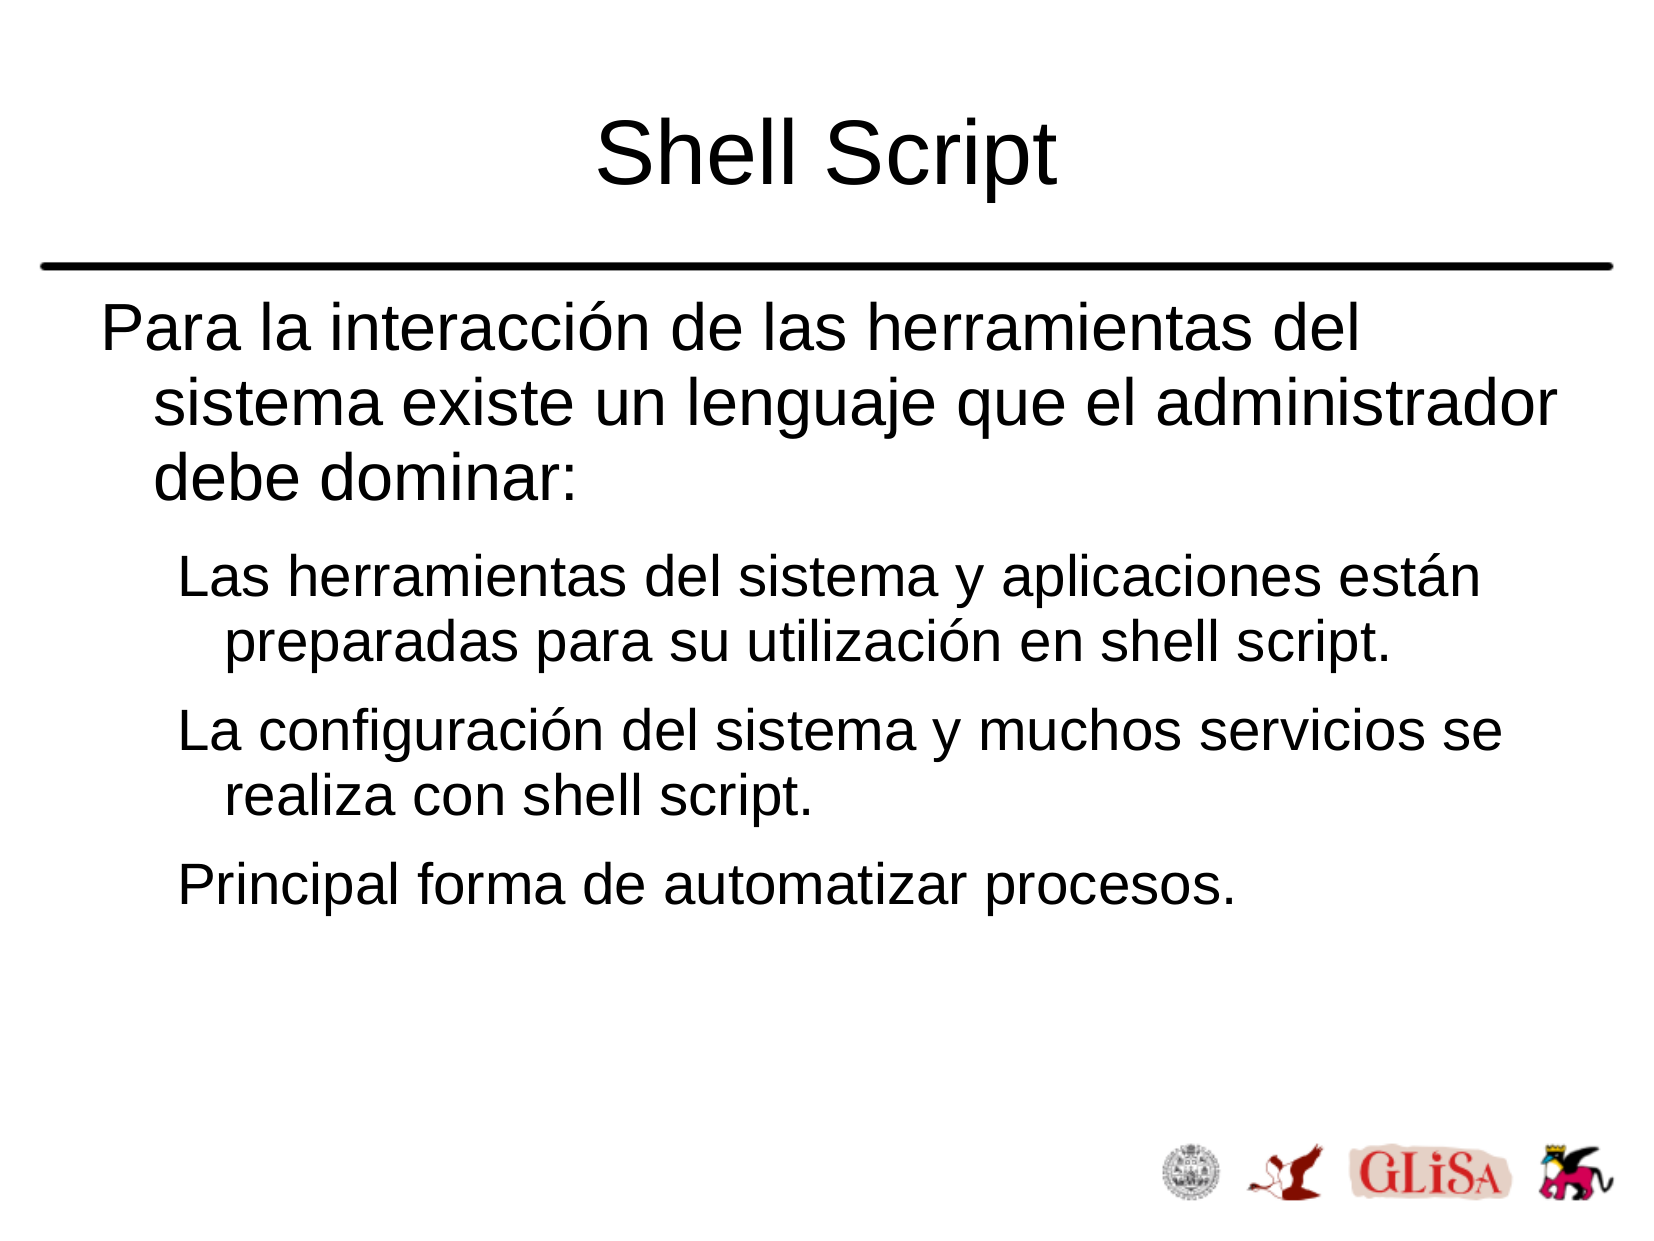

# Shell Script
Para la interacción de las herramientas del sistema existe un lenguaje que el administrador debe dominar:
Las herramientas del sistema y aplicaciones están preparadas para su utilización en shell script.
La configuración del sistema y muchos servicios se realiza con shell script.
Principal forma de automatizar procesos.